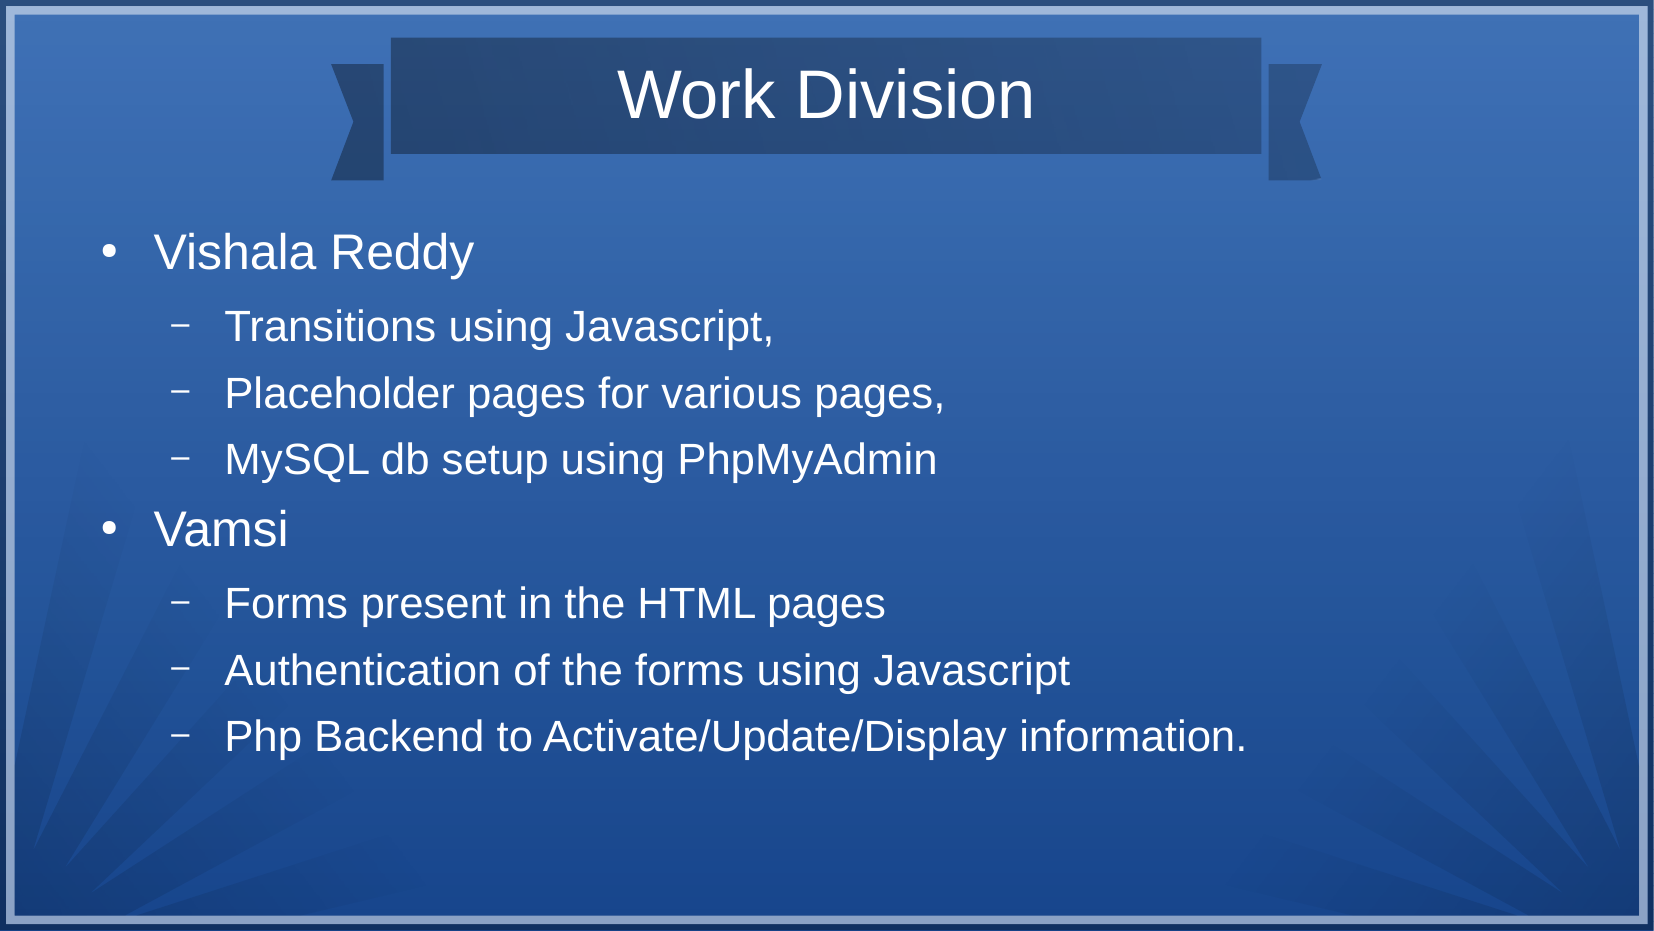

# Work Division
Vishala Reddy
Transitions using Javascript,
Placeholder pages for various pages,
MySQL db setup using PhpMyAdmin
Vamsi
Forms present in the HTML pages
Authentication of the forms using Javascript
Php Backend to Activate/Update/Display information.